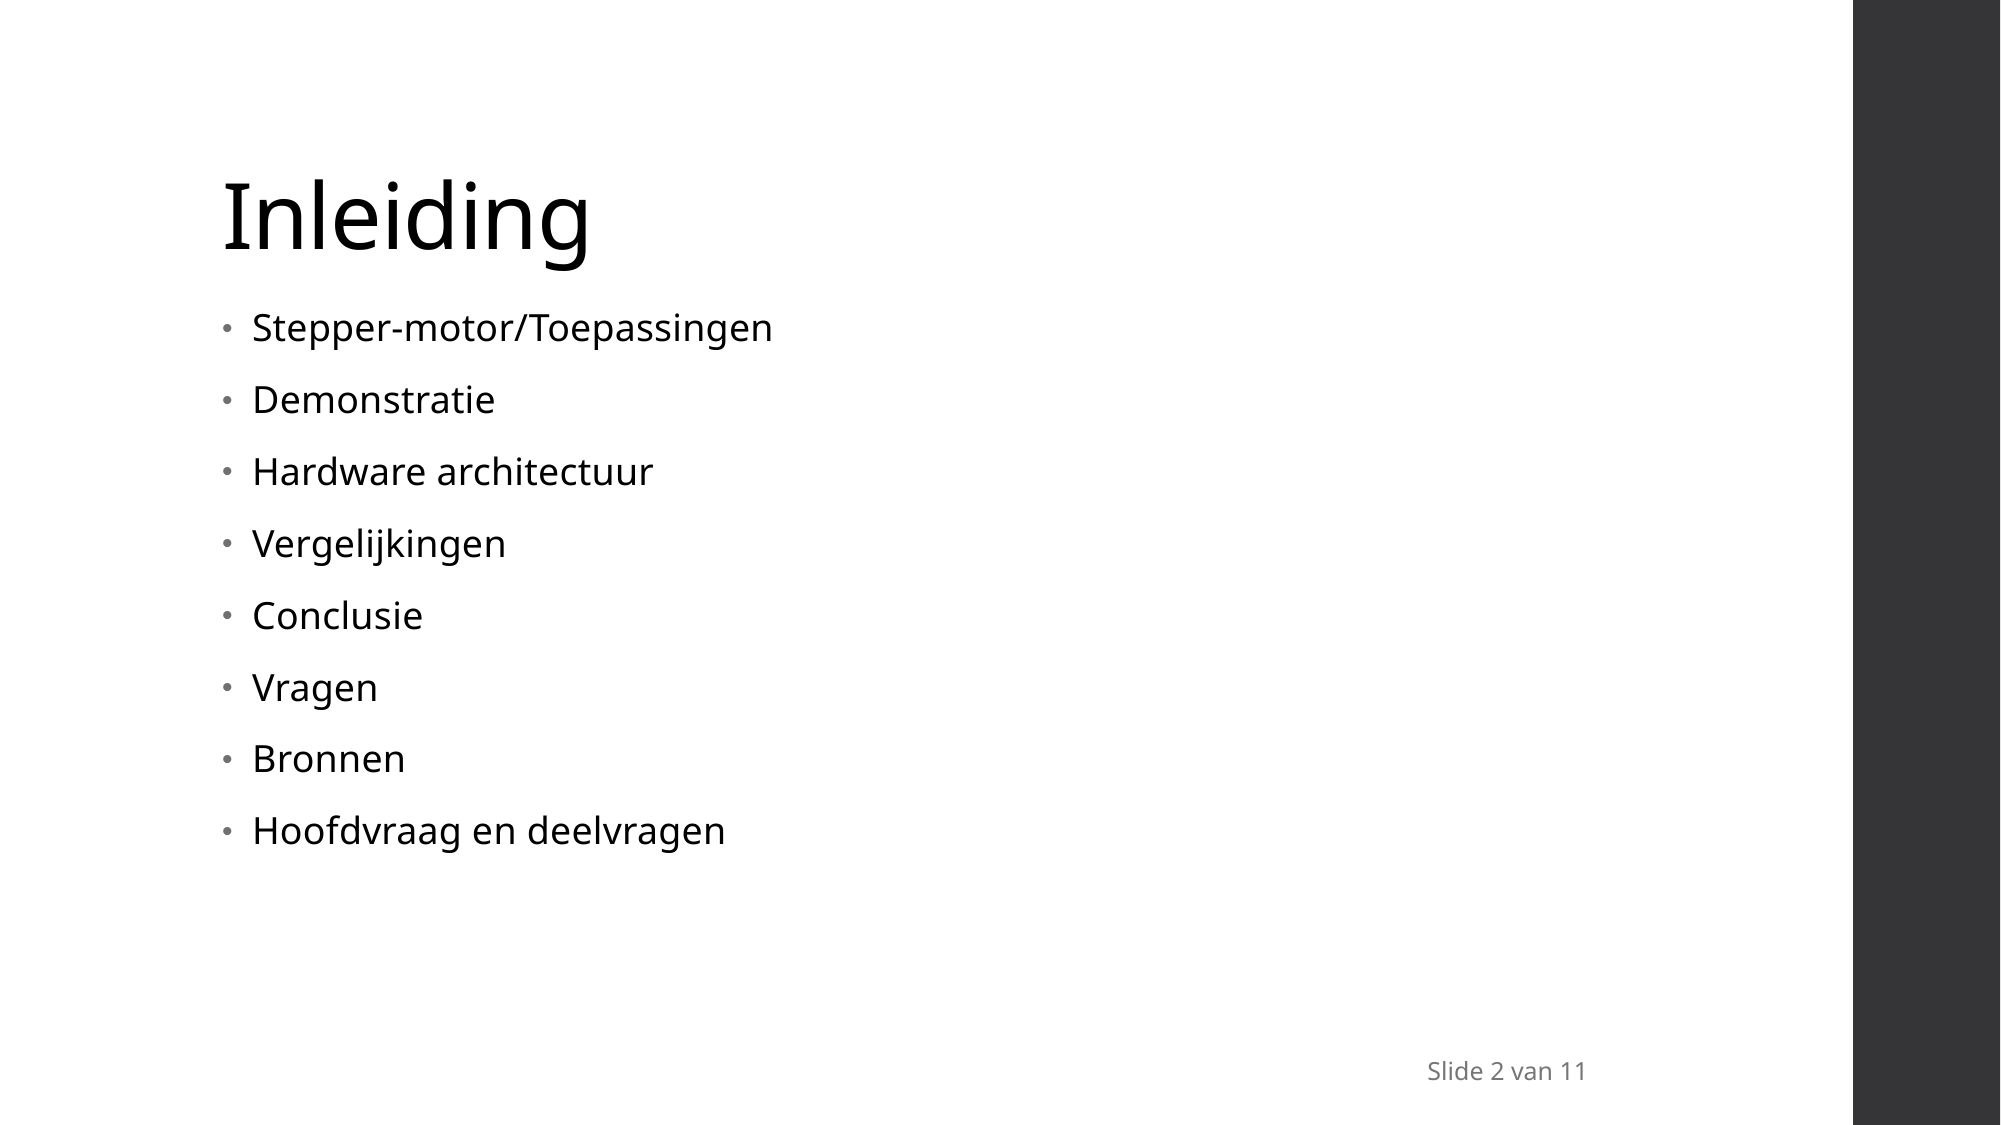

# Inleiding
Stepper-motor/Toepassingen
Demonstratie
Hardware architectuur
Vergelijkingen
Conclusie
Vragen
Bronnen
Hoofdvraag en deelvragen
Slide van 11